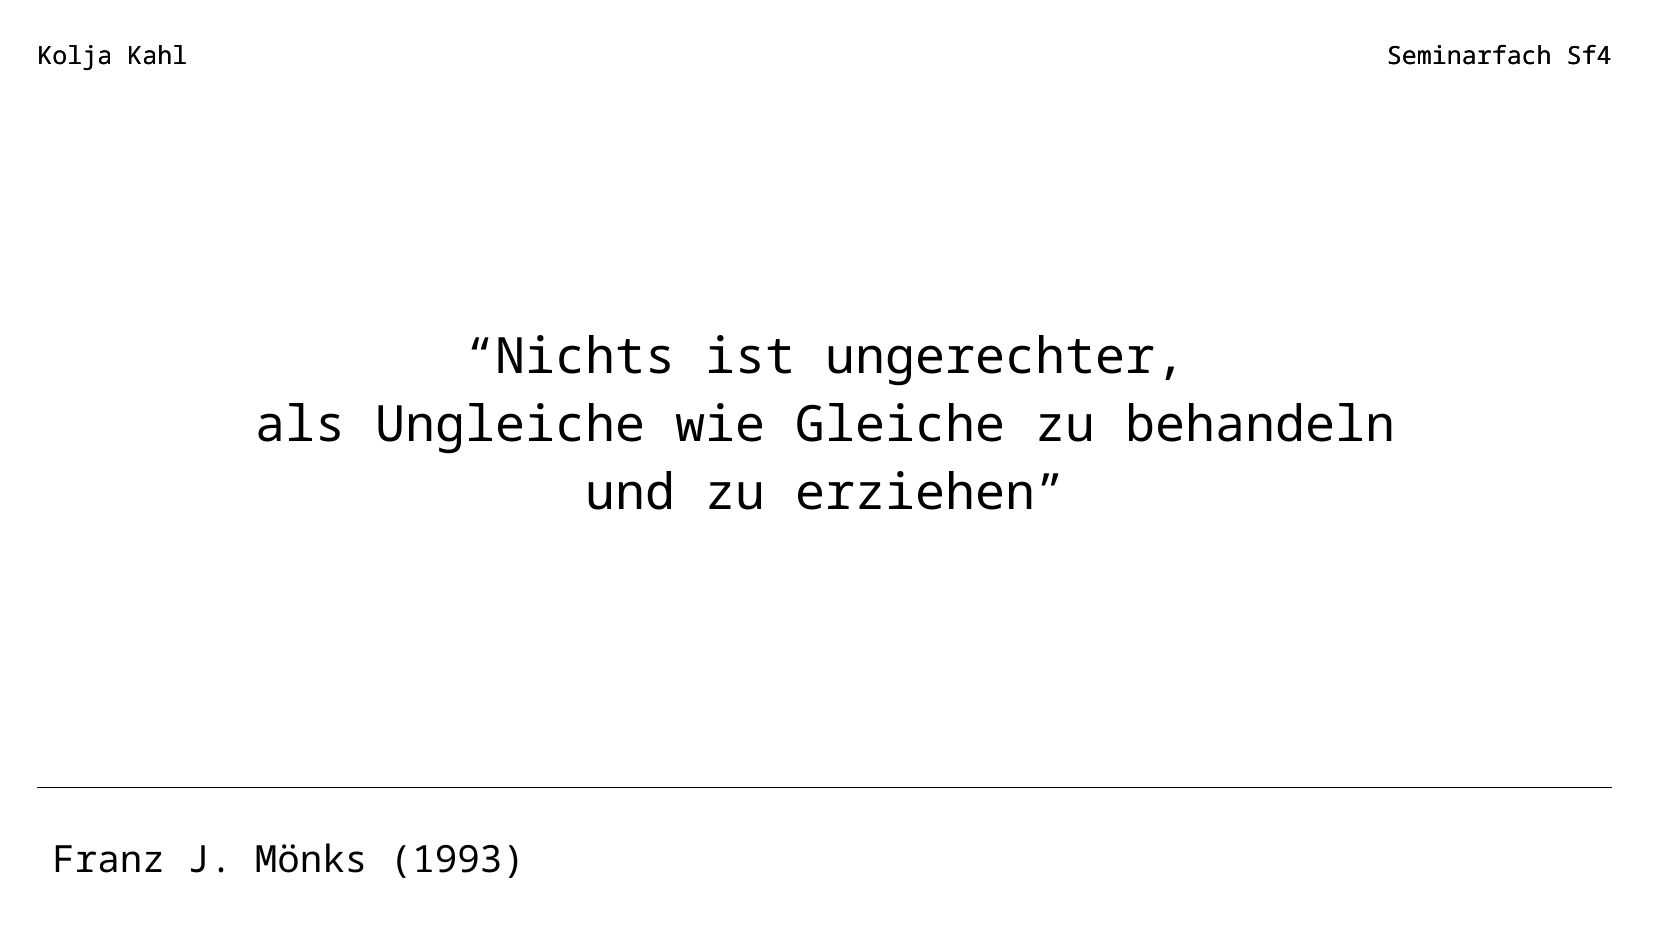

Kolja Kahl
Seminarfach Sf4
Kolja Kahl
Seminarfach Sf4
“Nichts ist ungerechter,
als Ungleiche wie Gleiche zu behandeln
und zu erziehen”
Franz J. Mönks (1993)